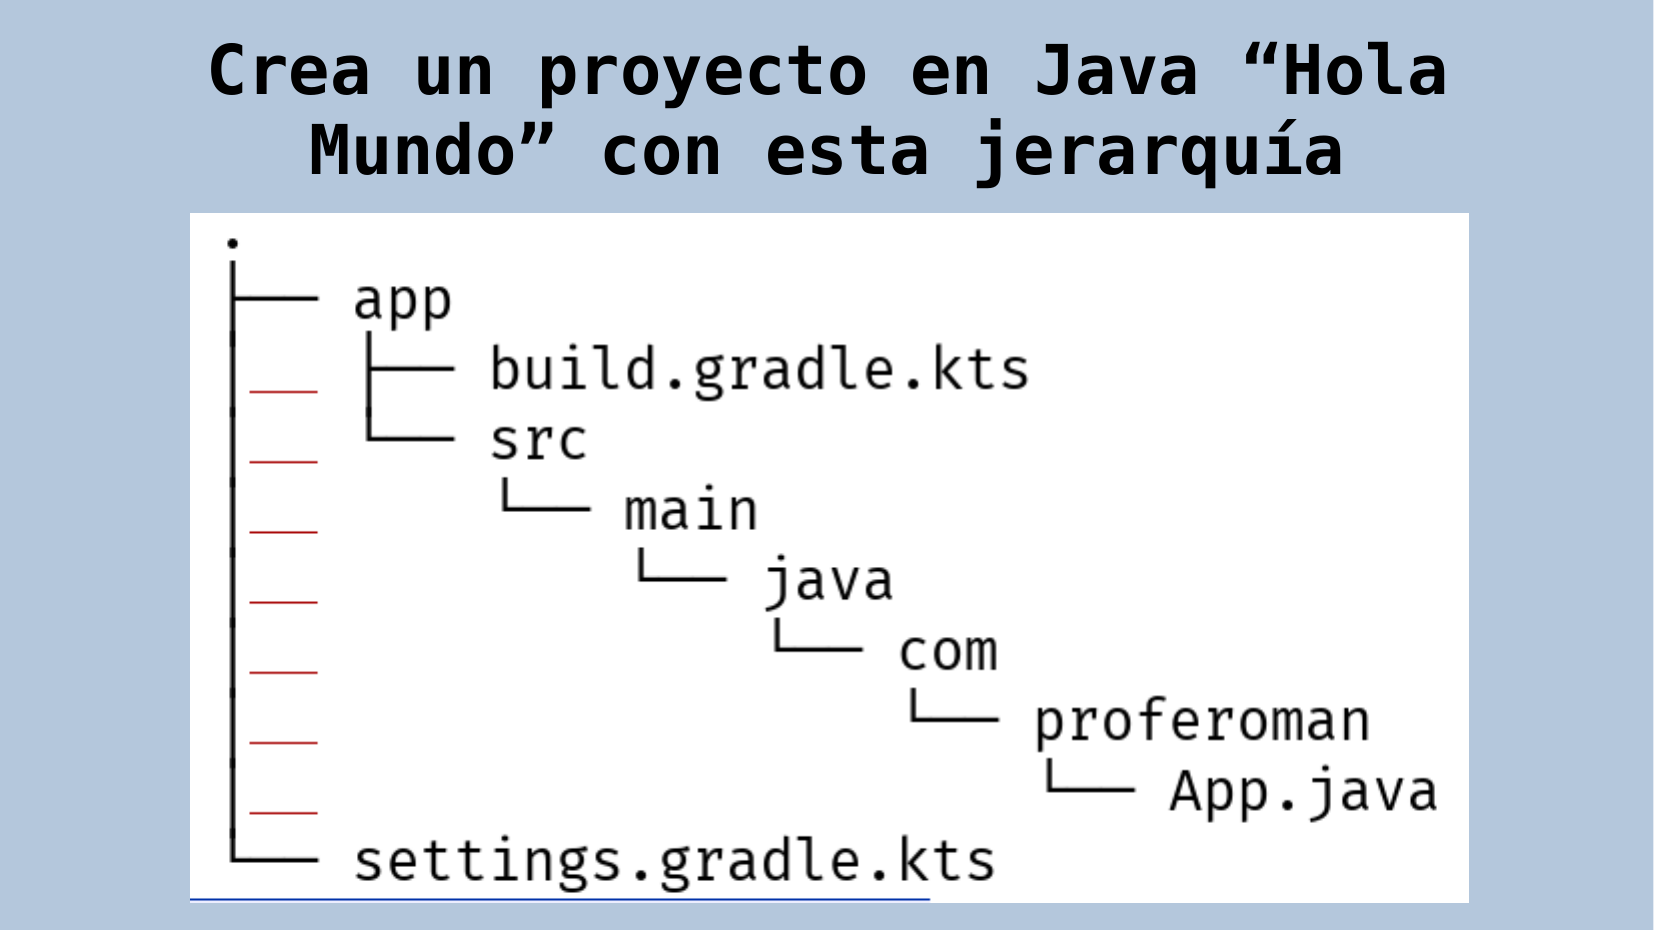

# Crea un proyecto en Java “Hola Mundo” con esta jerarquía